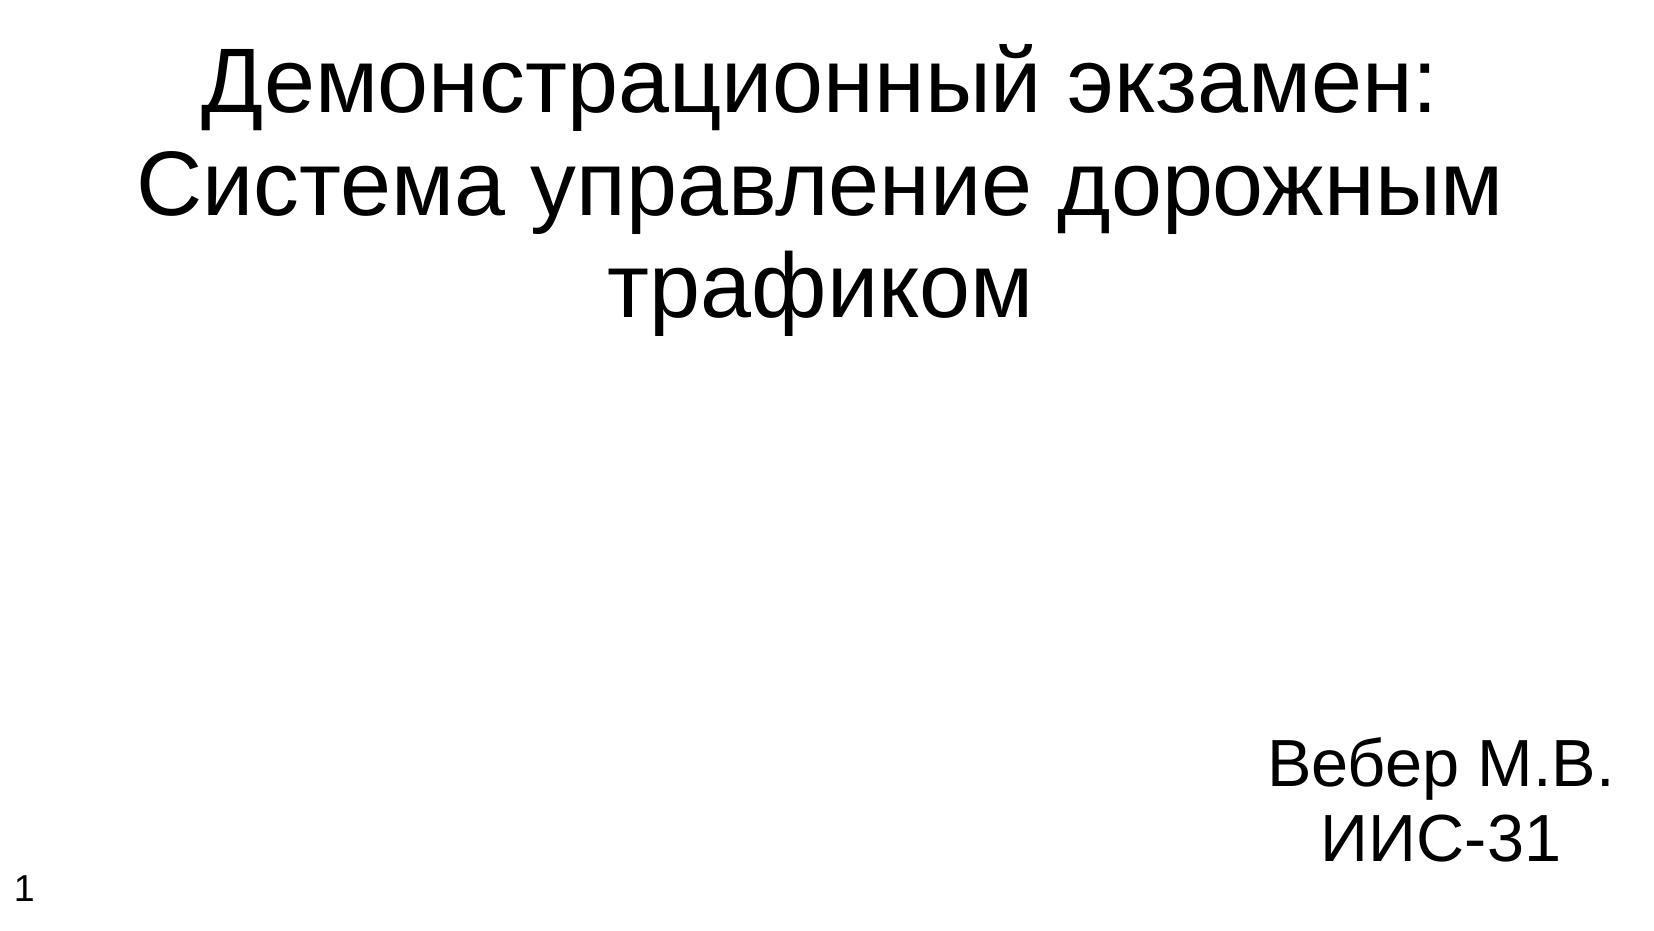

# Демонстрационный экзамен: Система управление дорожным трафиком
Вебер М.В.
ИИС-31